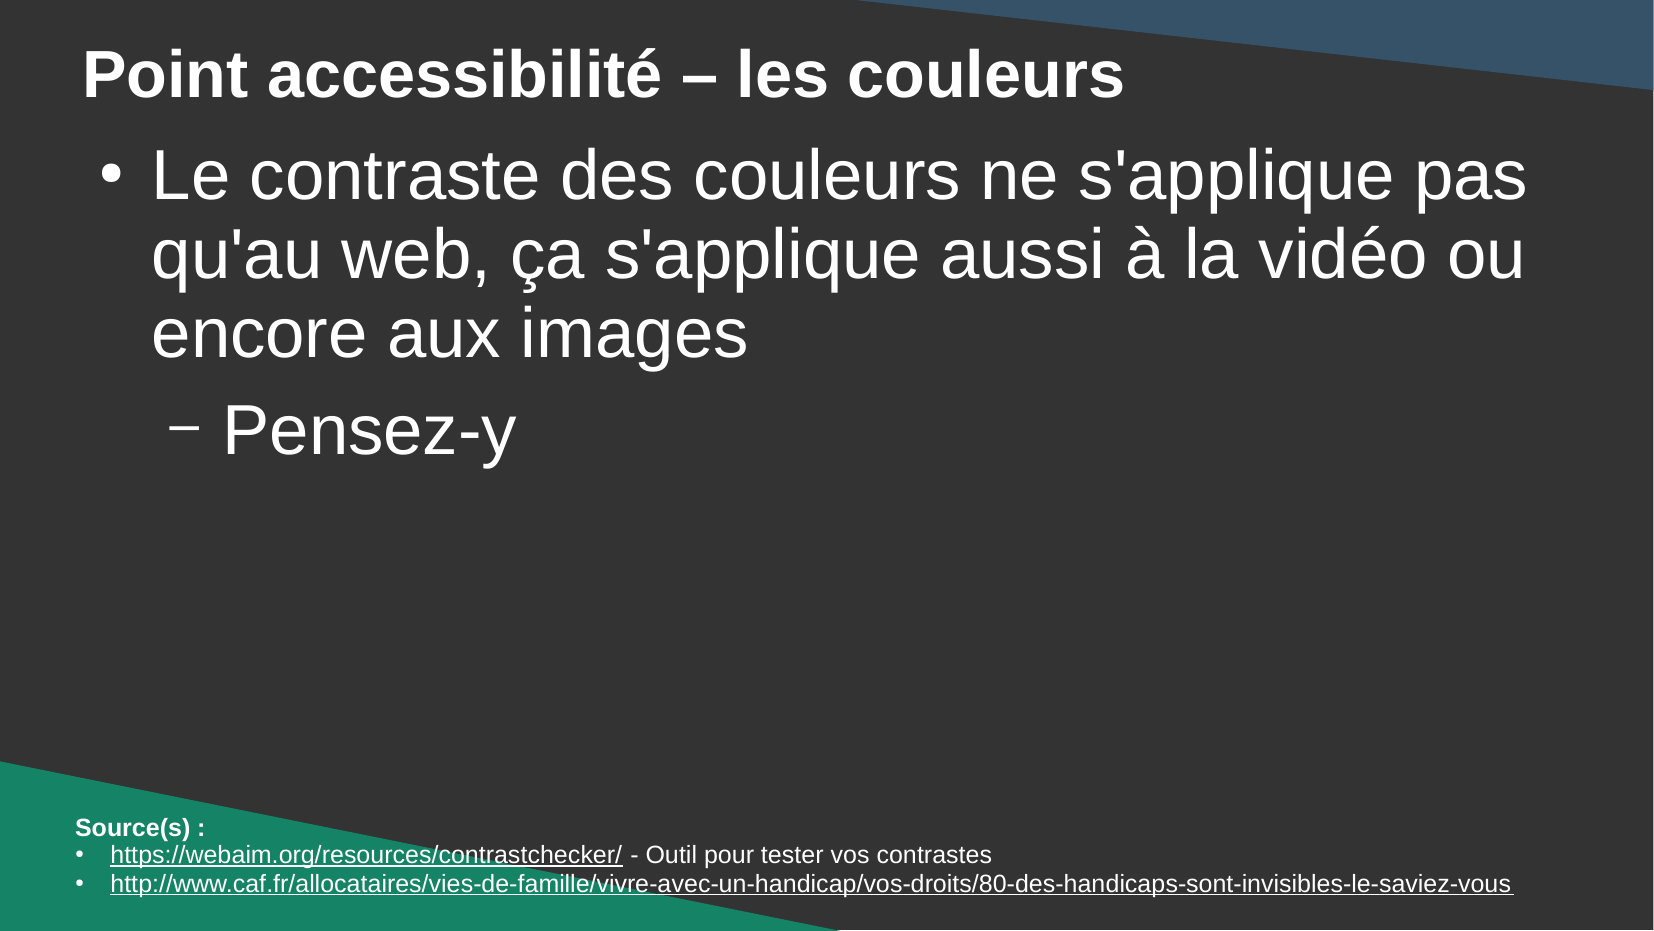

# Point accessibilité – les couleurs
Le contraste des couleurs ne s'applique pas qu'au web, ça s'applique aussi à la vidéo ou encore aux images
Pensez-y
Source(s) :
https://webaim.org/resources/contrastchecker/ - Outil pour tester vos contrastes
http://www.caf.fr/allocataires/vies-de-famille/vivre-avec-un-handicap/vos-droits/80-des-handicaps-sont-invisibles-le-saviez-vous